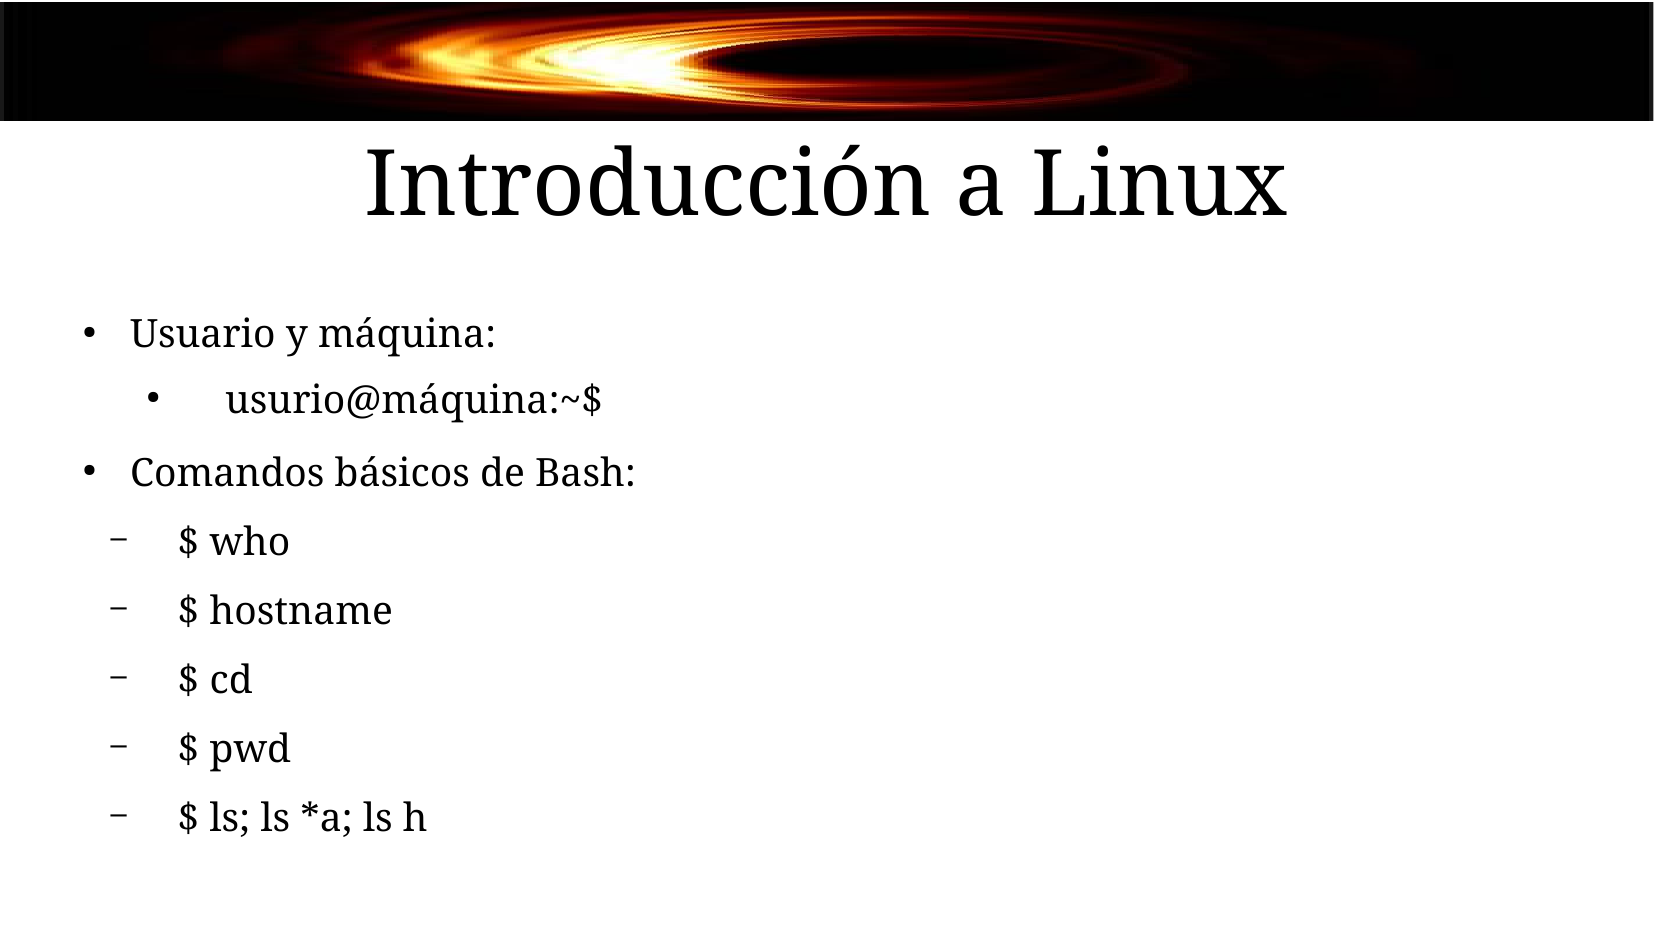

# Introducción a Linux
Usuario y máquina:
usurio@máquina:~$
Comandos básicos de Bash:
$ who
$ hostname
$ cd
$ pwd
$ ls; ls *a; ls h